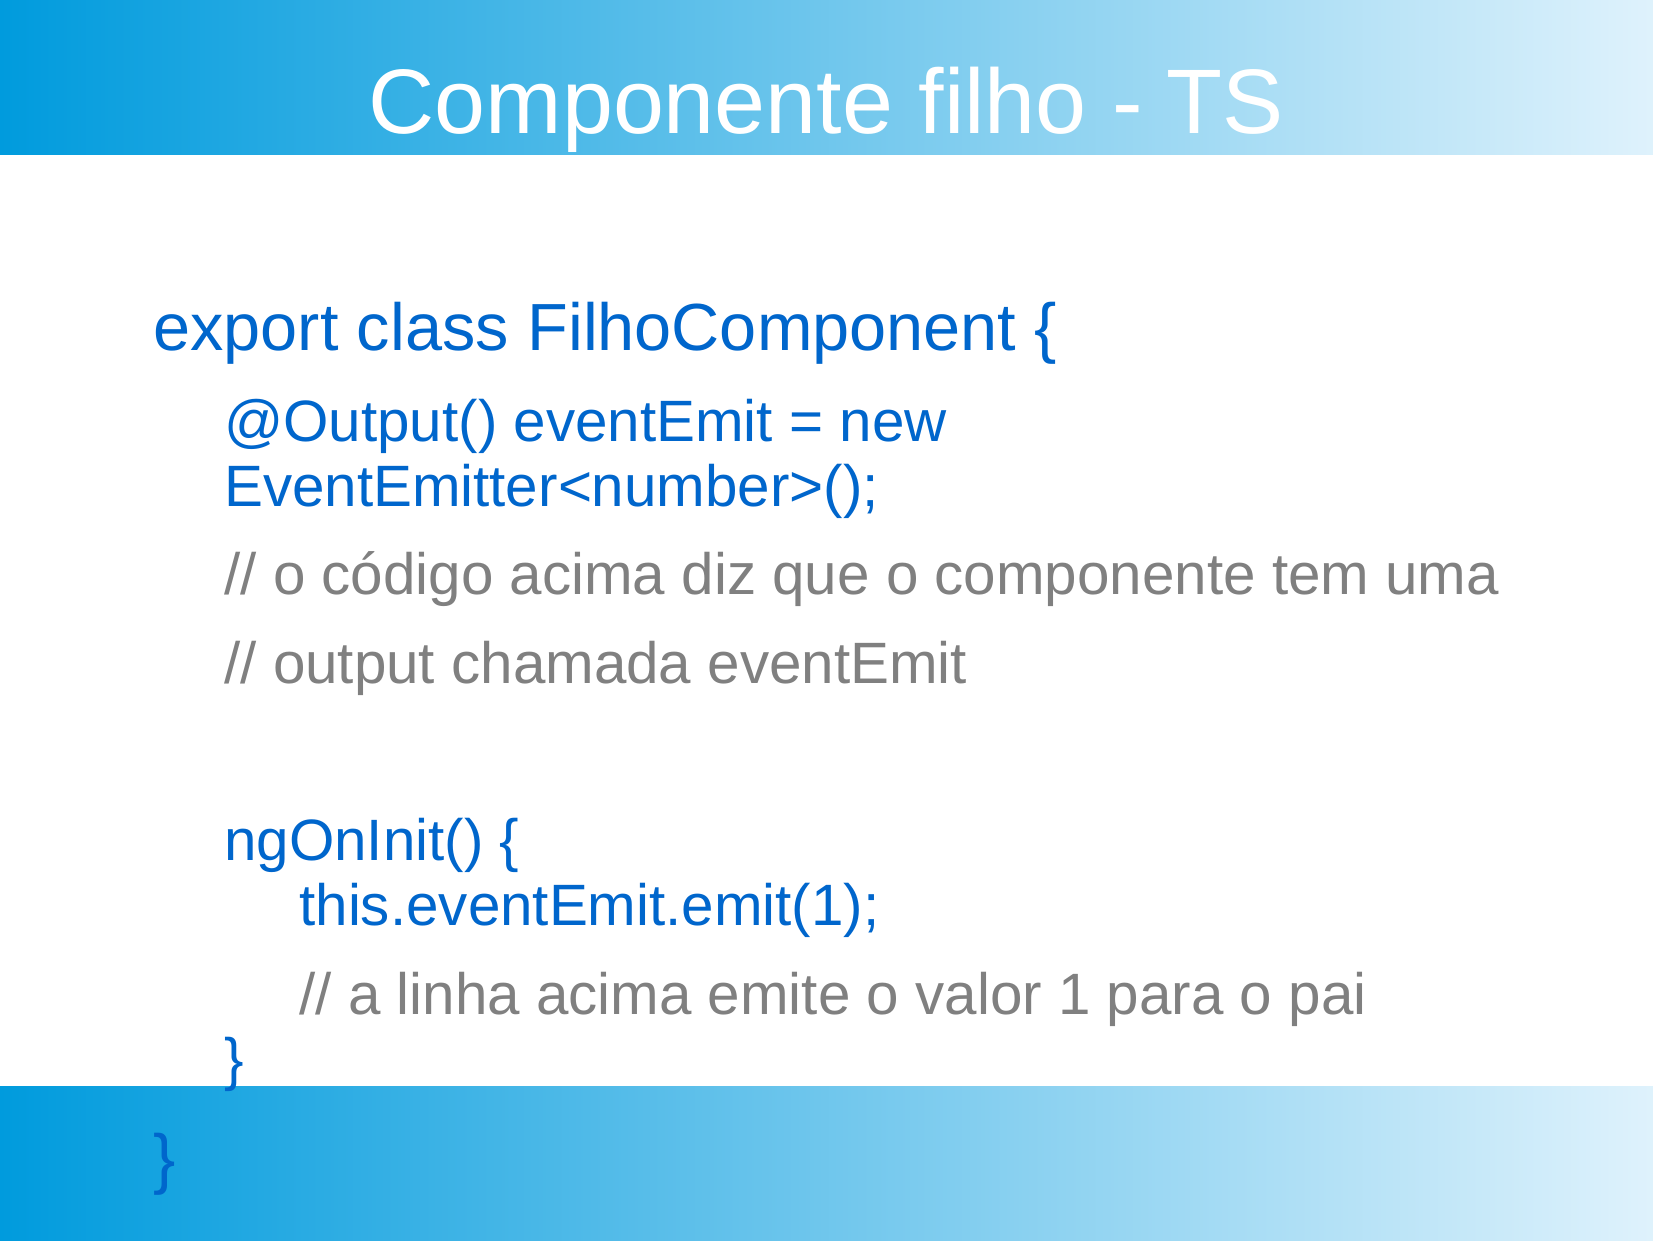

# Componente filho - TS
export class FilhoComponent {
@Output() eventEmit = new EventEmitter ();
// o código acima diz que o componente tem uma
// output chamada eventEmit
ngOnInit() {
	this.eventEmit.emit(1);
 	// a linha acima emite o valor 1 para o pai
}
}